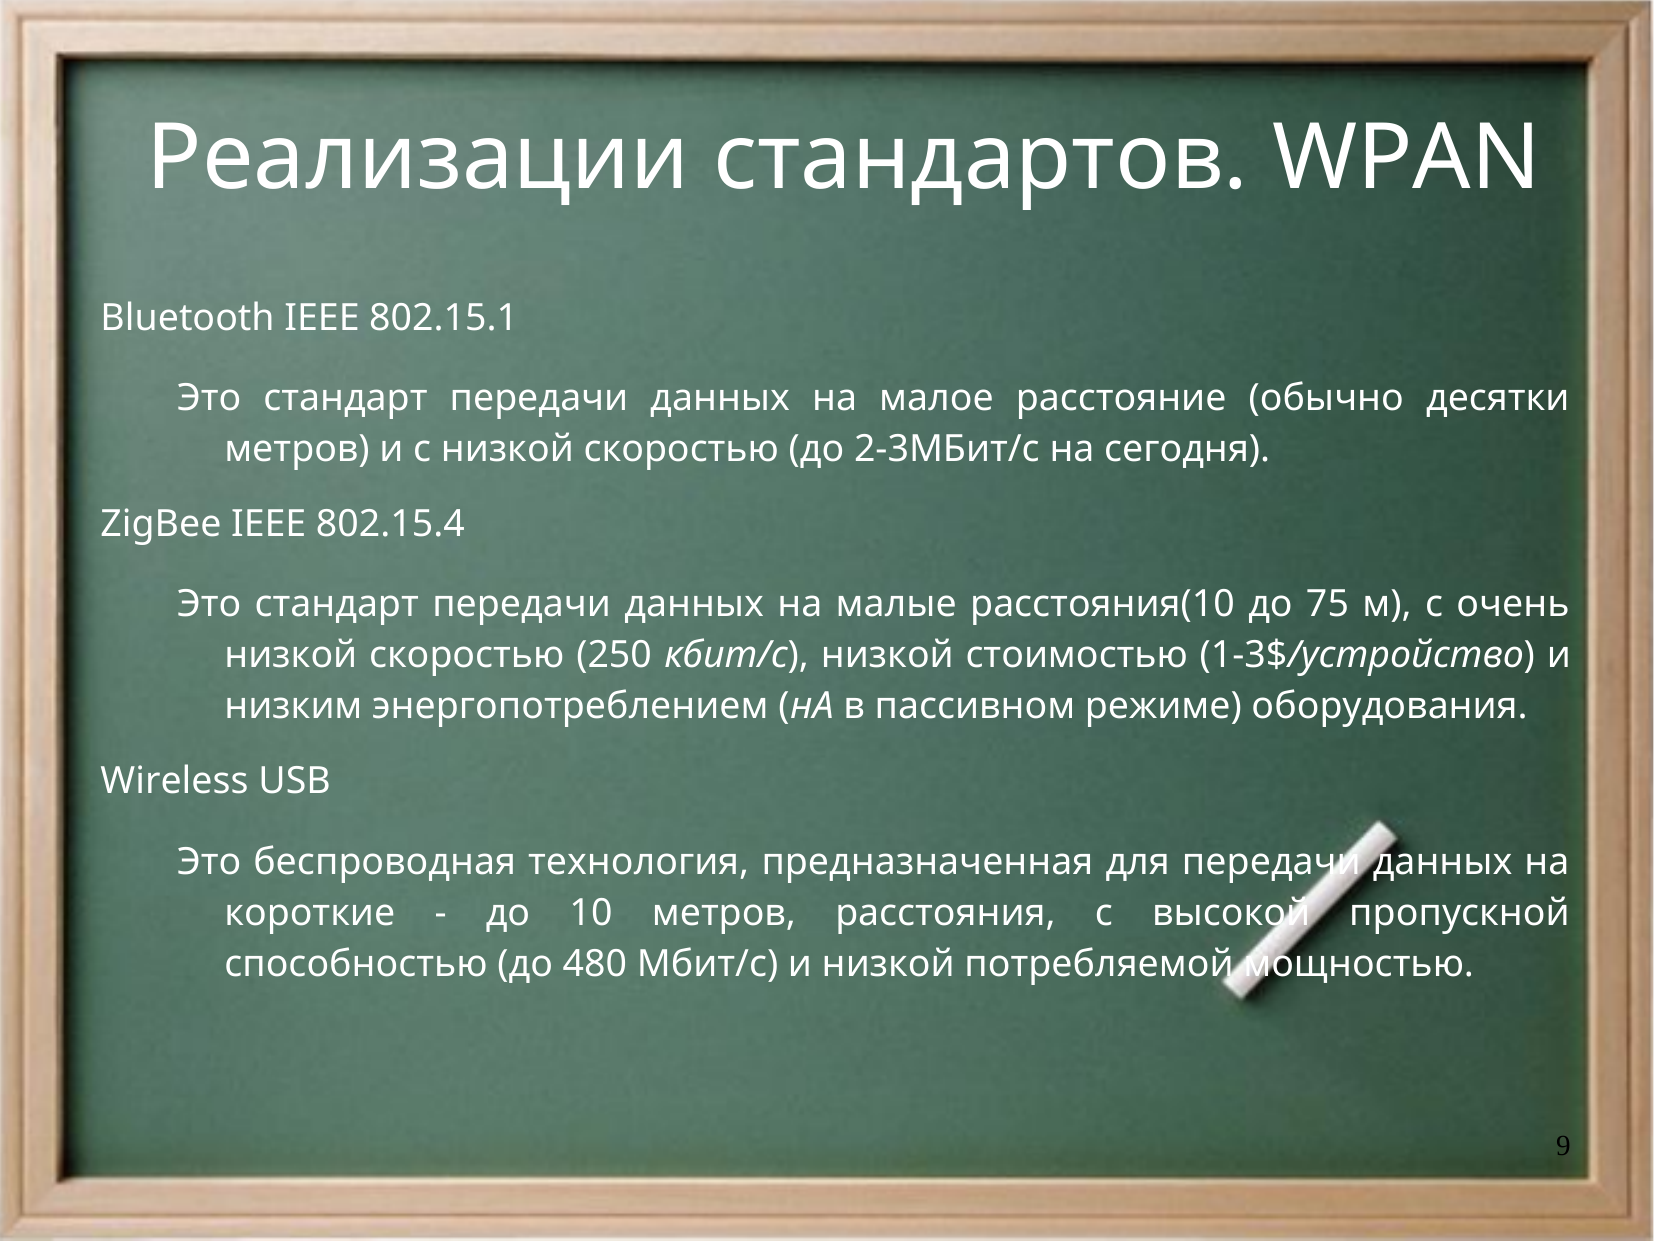

# Реализации стандартов. WPAN
Bluetooth IEEE 802.15.1
Это стандарт передачи данных на малое расстояние (обычно десятки метров) и с низкой скоростью (до 2-3МБит/с на сегодня).
ZigBee IEEE 802.15.4
Это стандарт передачи данных на малые расстояния(10 до 75 м), с очень низкой скоростью (250 кбит/с), низкой стоимостью (1-3$/устройство) и низким энергопотреблением (нА в пассивном режиме) оборудования.
Wireless USB
Это беспроводная технология, предназначенная для передачи данных на короткие - до 10 метров, расстояния, с высокой пропускной способностью (до 480 Мбит/с) и низкой потребляемой мощностью.
9